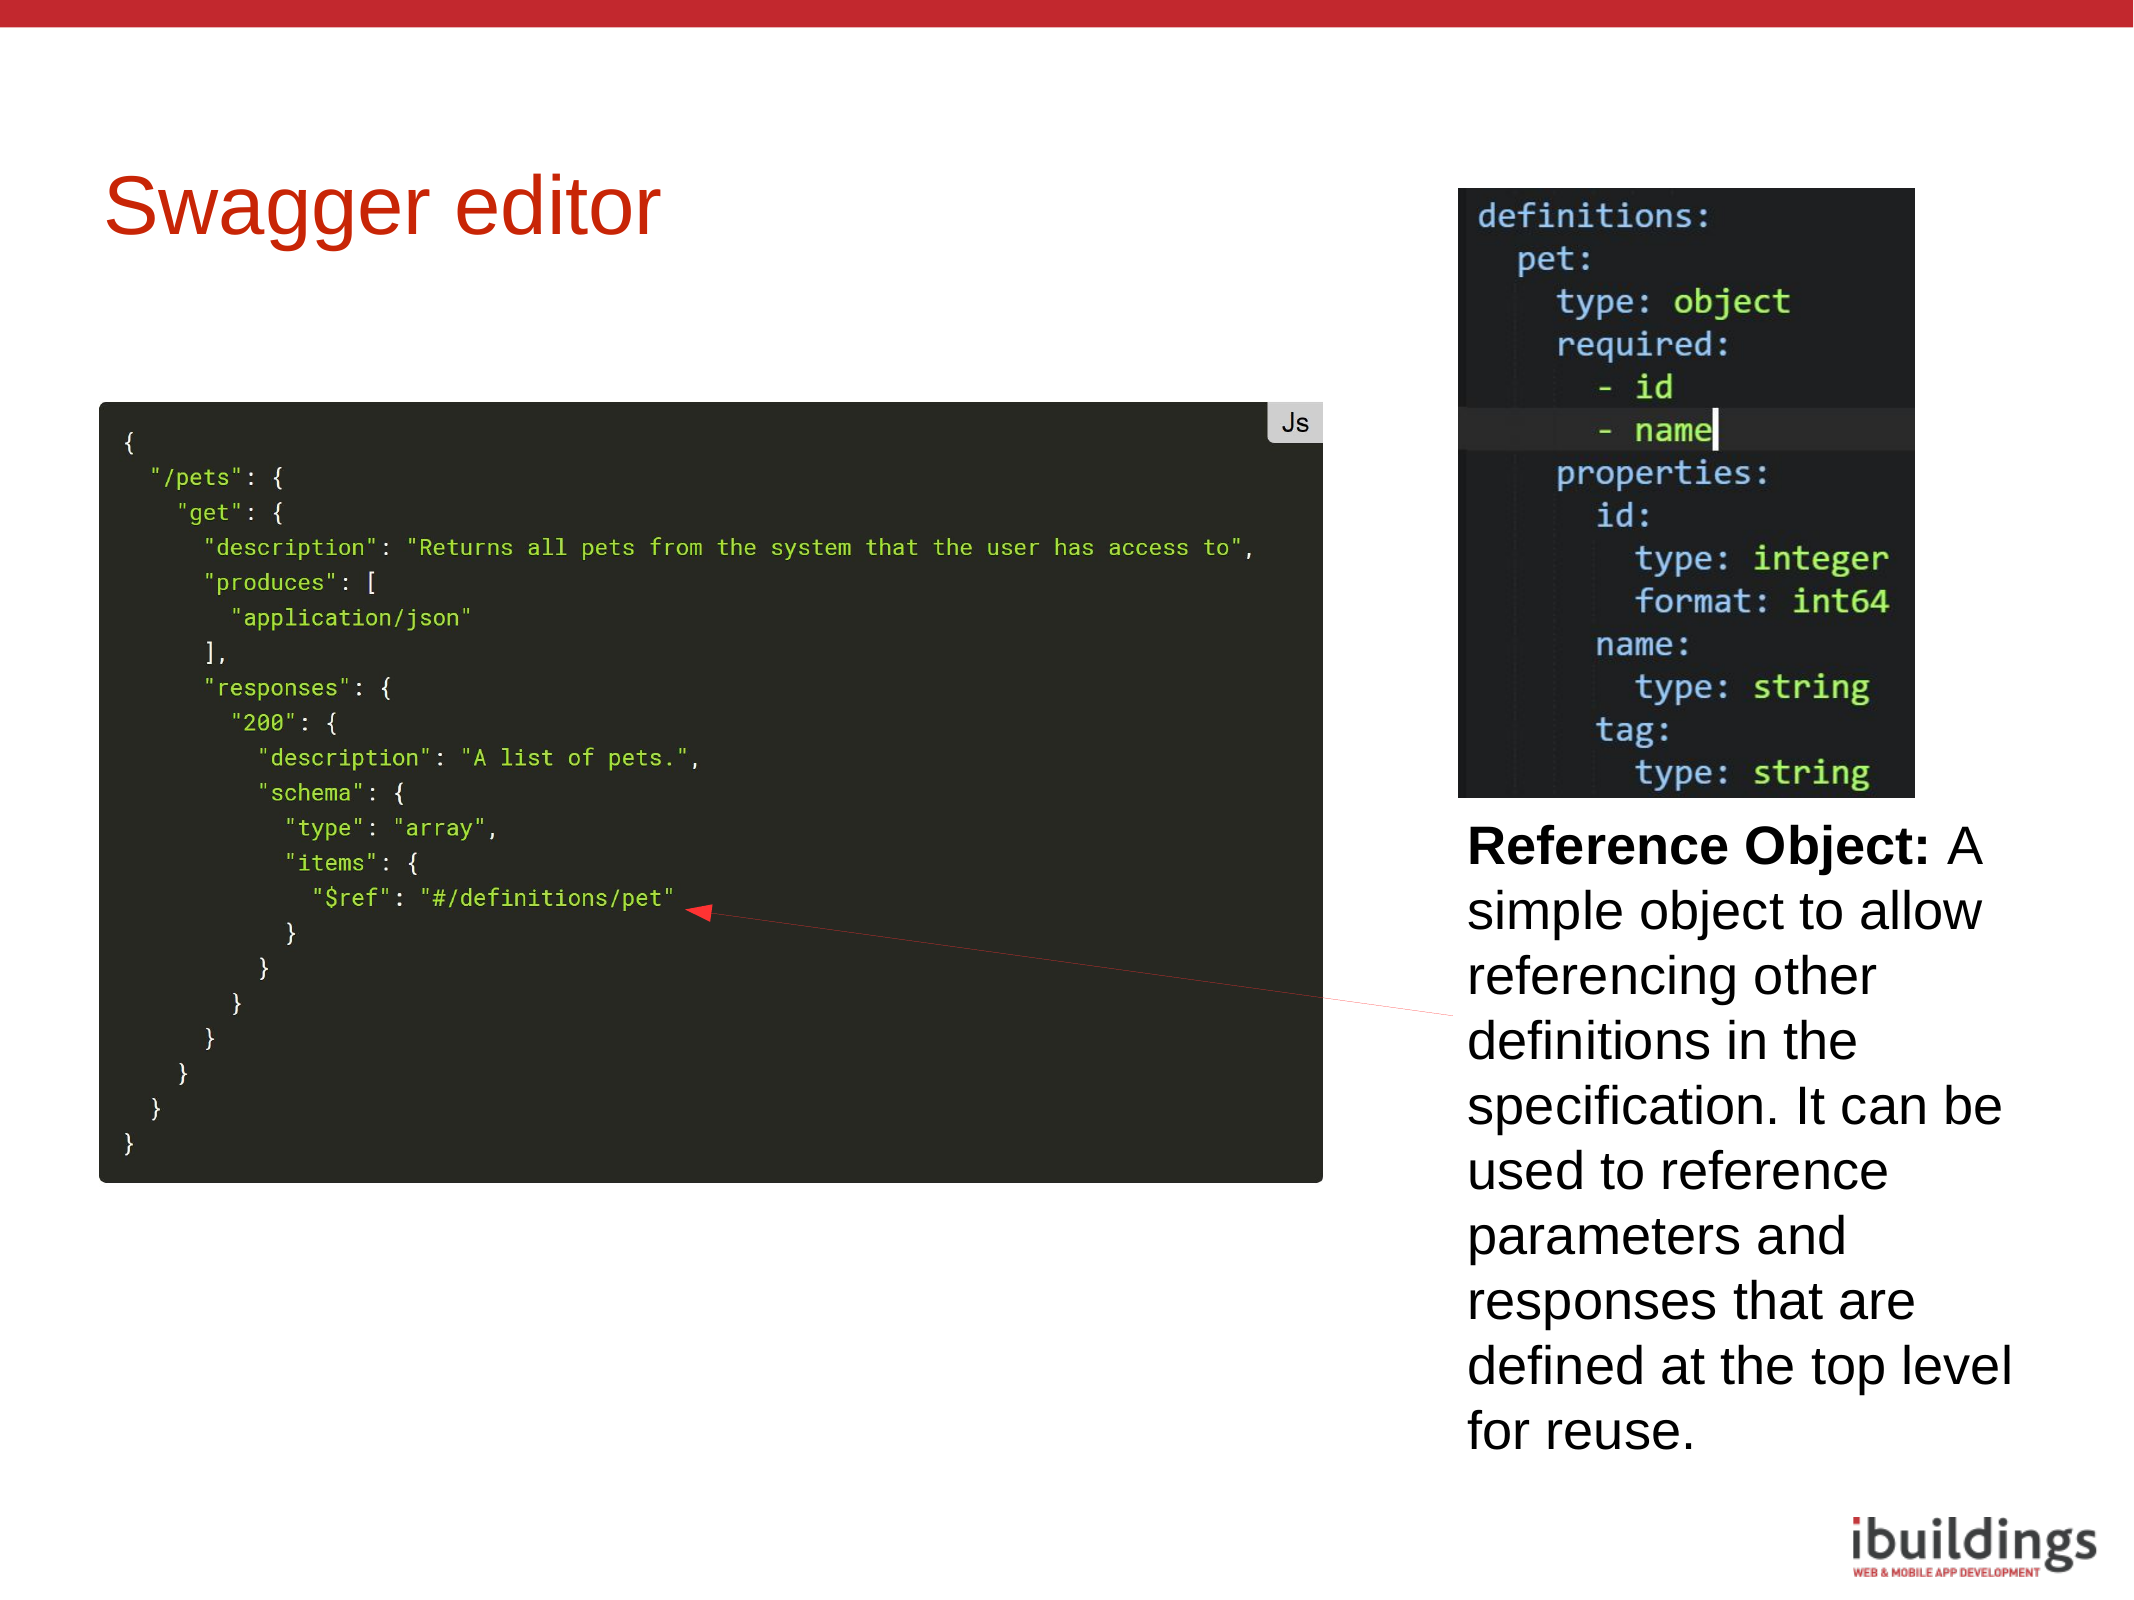

# Swagger editor
Reference Object: A simple object to allow referencing other definitions in the specification. It can be used to reference parameters and responses that are defined at the top level for reuse.